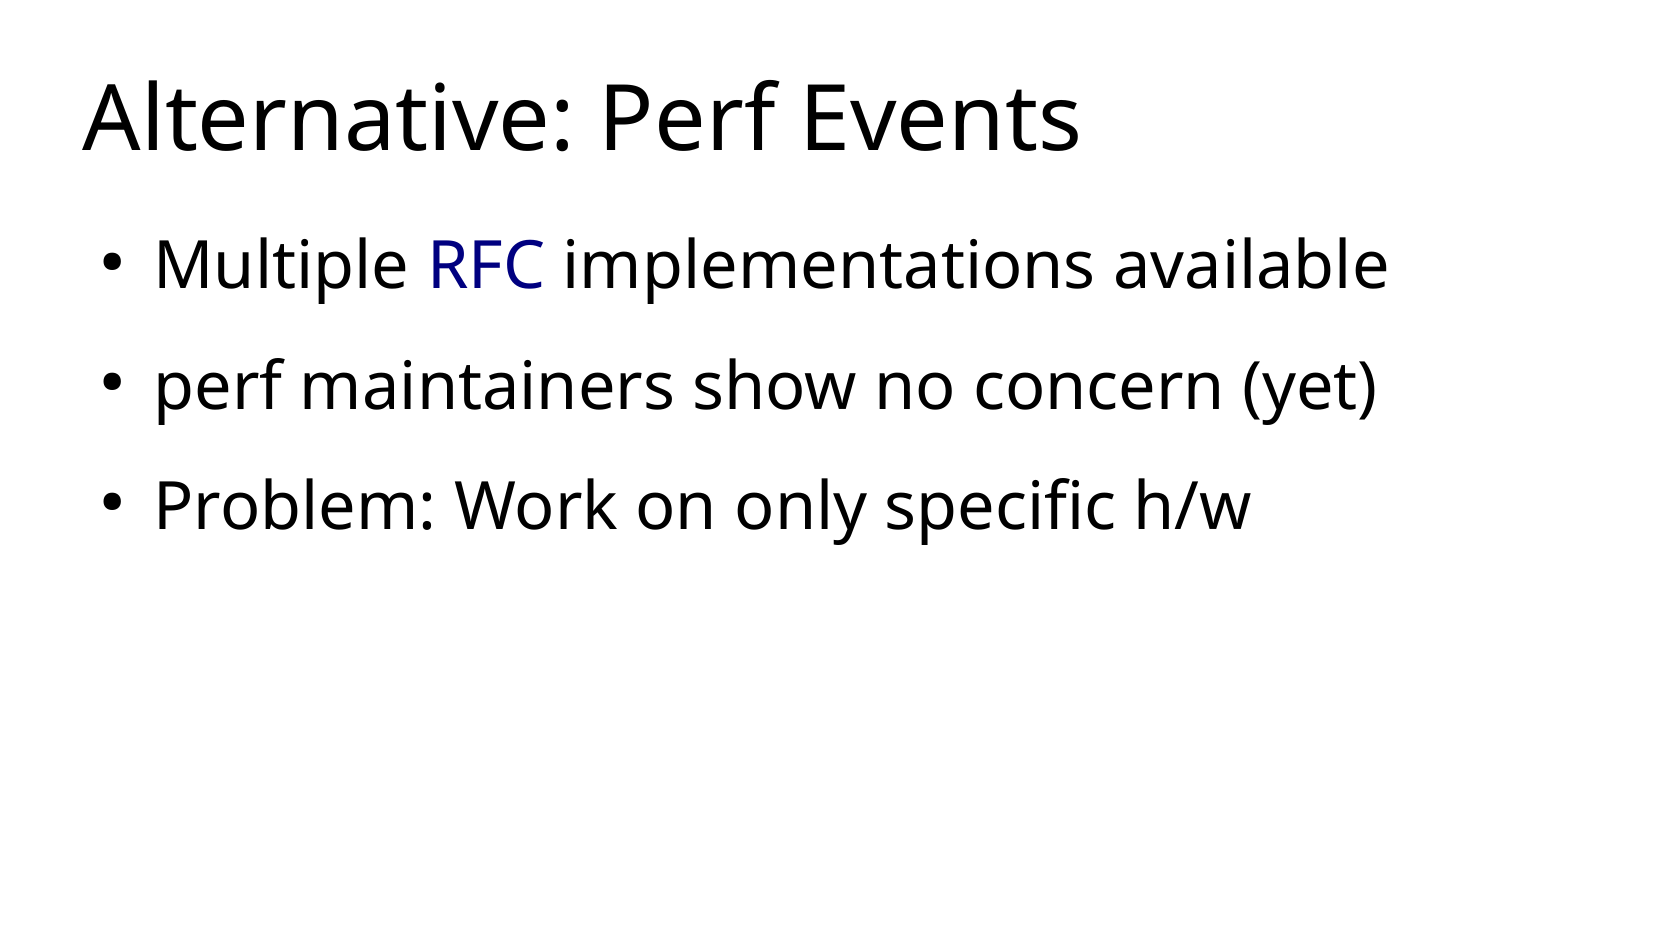

# Alternative: Perf Events
Multiple RFC implementations available
perf maintainers show no concern (yet)
Problem: Work on only specific h/w